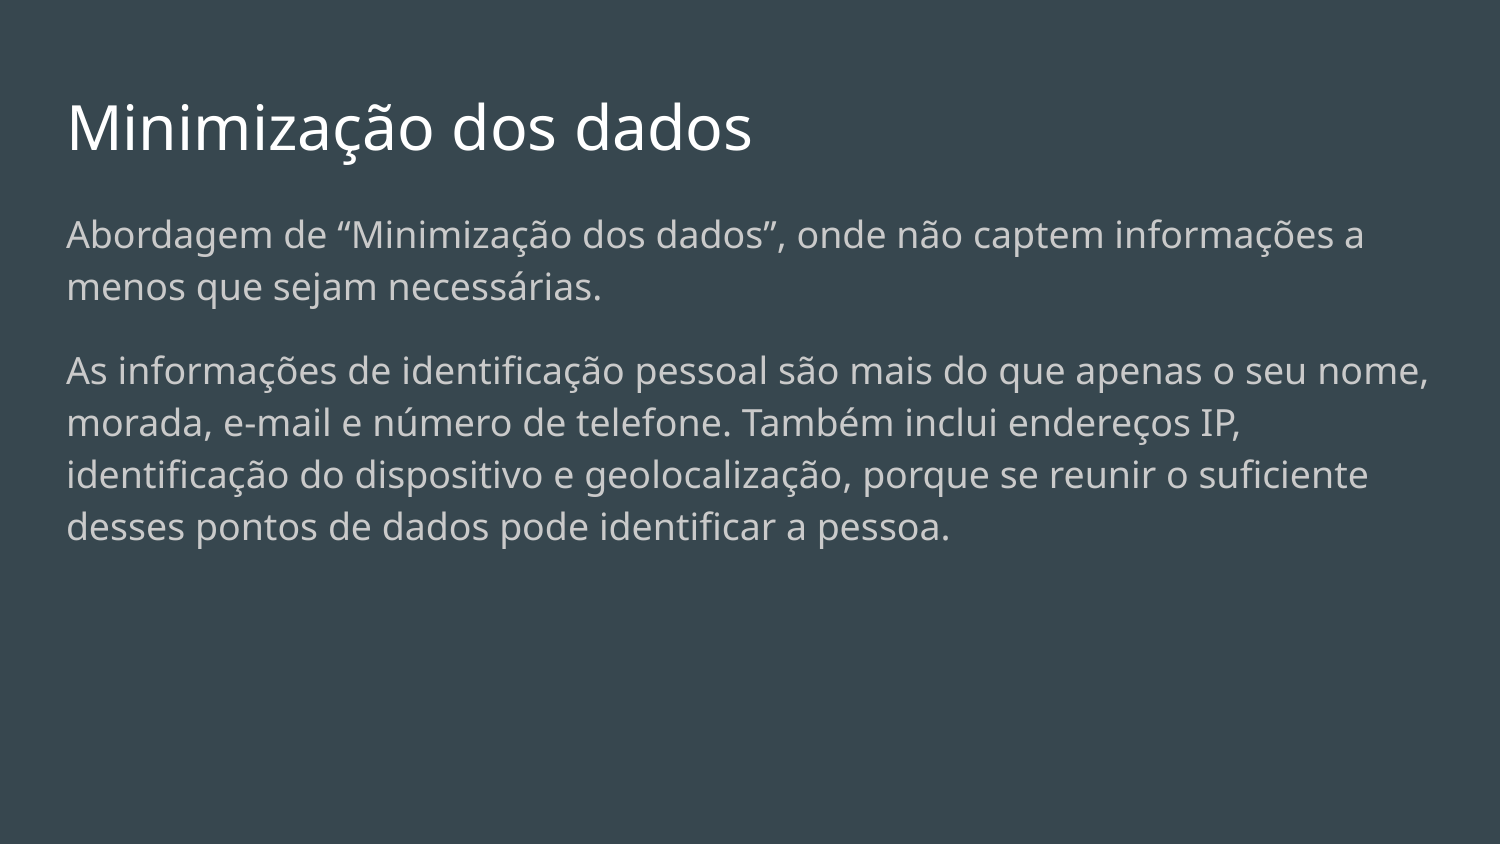

# Minimização dos dados
Abordagem de “Minimização dos dados”, onde não captem informações a menos que sejam necessárias.
As informações de identificação pessoal são mais do que apenas o seu nome, morada, e-mail e número de telefone. Também inclui endereços IP, identificação do dispositivo e geolocalização, porque se reunir o suficiente desses pontos de dados pode identificar a pessoa.